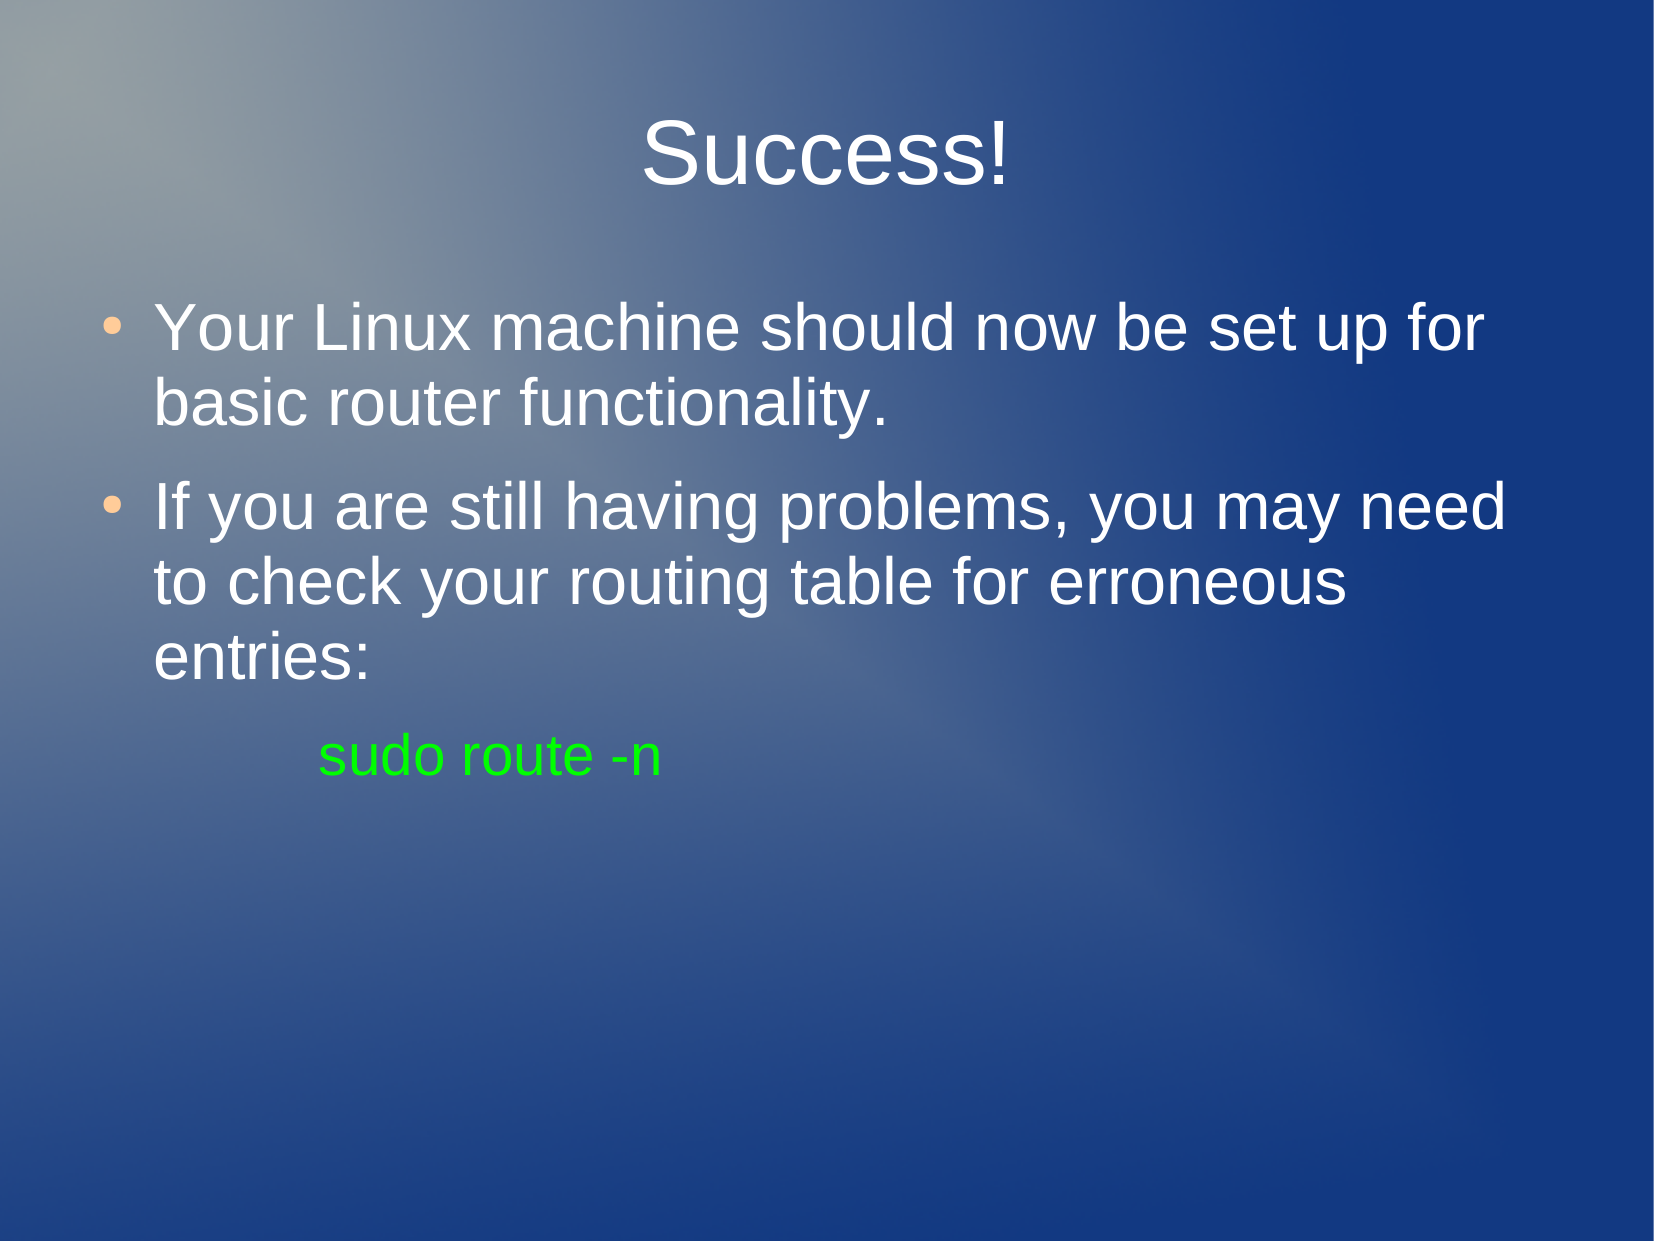

# Success!
Your Linux machine should now be set up for basic router functionality.
If you are still having problems, you may need to check your routing table for erroneous entries:
sudo route -n